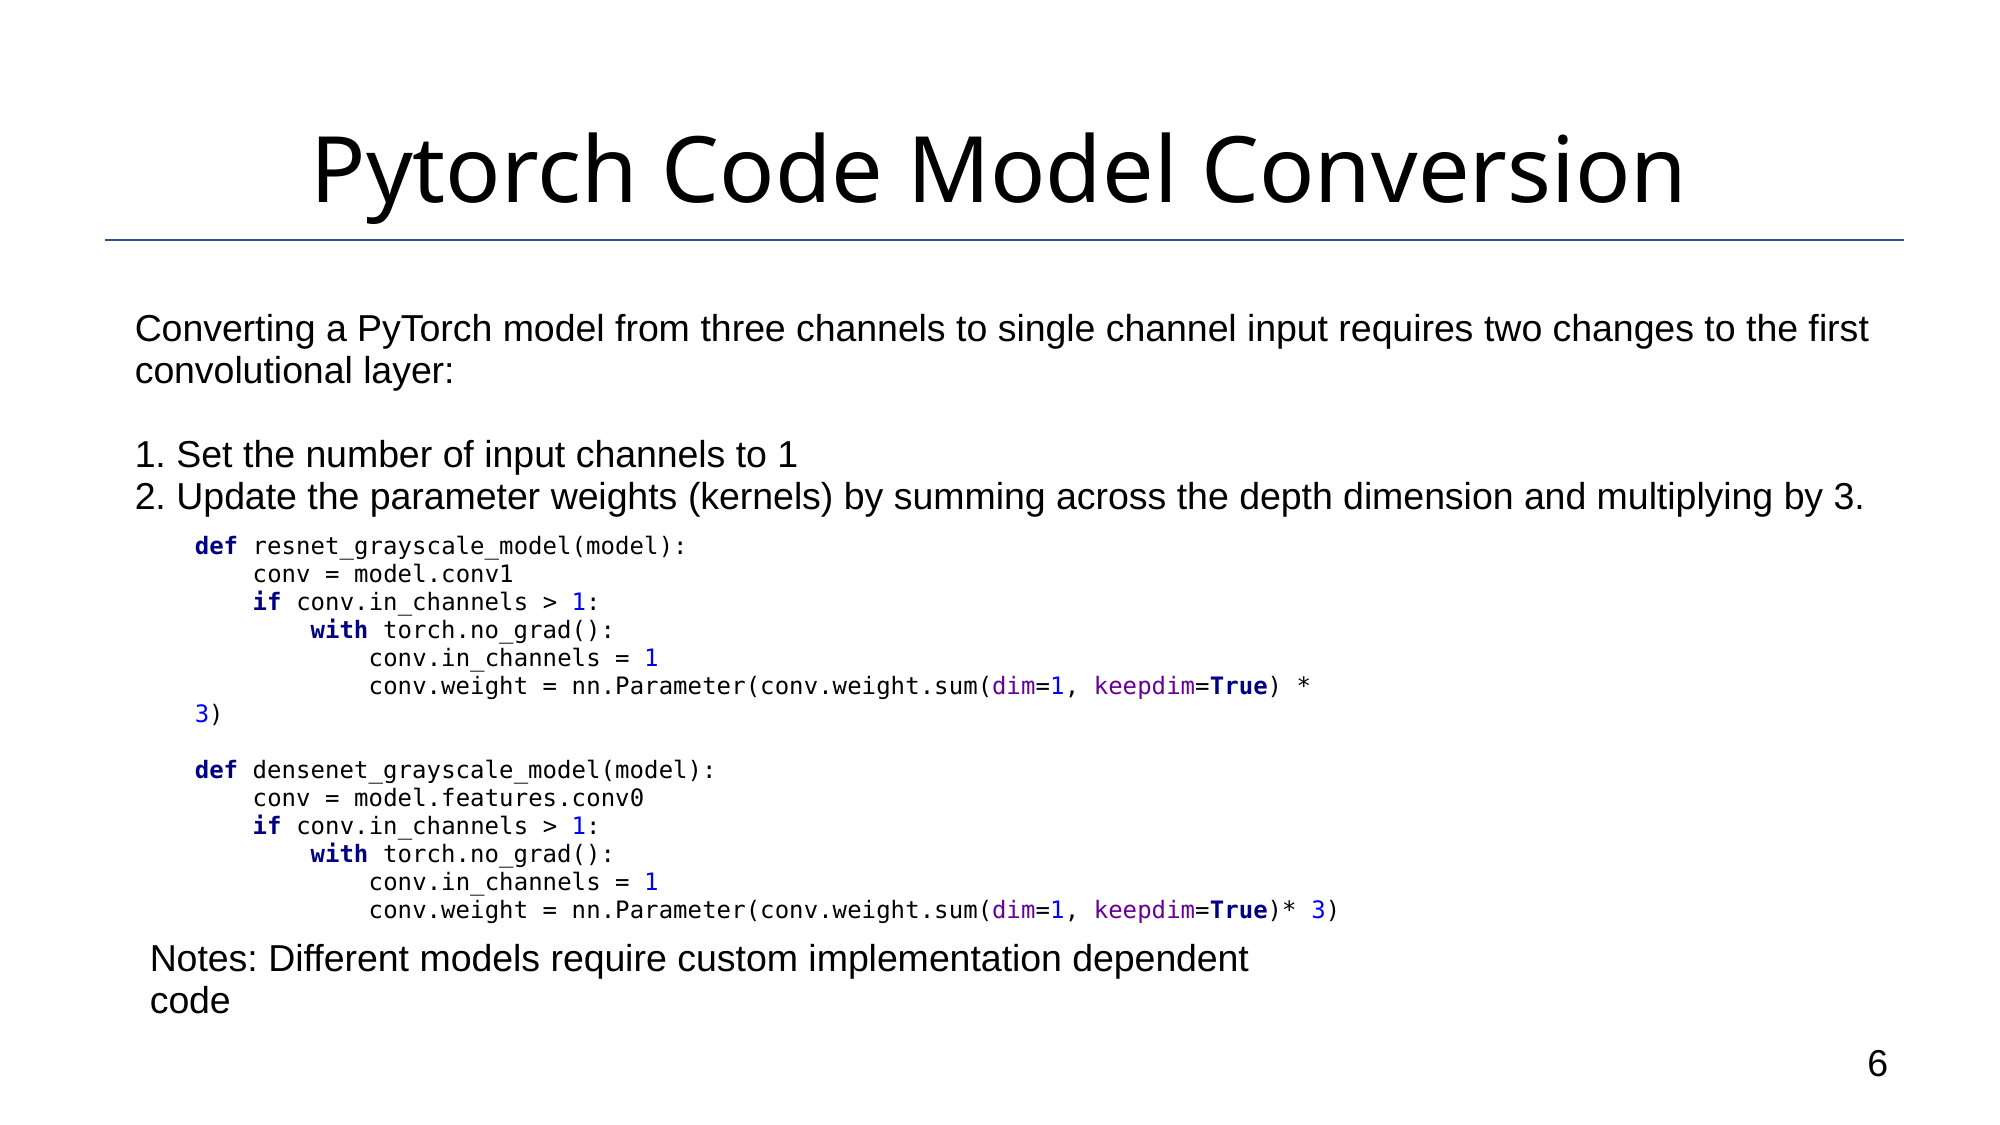

# Pytorch Code Model Conversion
Converting a PyTorch model from three channels to single channel input requires two changes to the first convolutional layer:
1. Set the number of input channels to 1
2. Update the parameter weights (kernels) by summing across the depth dimension and multiplying by 3.
def resnet_grayscale_model(model):
 conv = model.conv1
 if conv.in_channels > 1:
 with torch.no_grad():
 conv.in_channels = 1
 conv.weight = nn.Parameter(conv.weight.sum(dim=1, keepdim=True) * 3)
def densenet_grayscale_model(model):
 conv = model.features.conv0
 if conv.in_channels > 1:
 with torch.no_grad():
 conv.in_channels = 1
 conv.weight = nn.Parameter(conv.weight.sum(dim=1, keepdim=True)* 3)
Notes: Different models require custom implementation dependent code